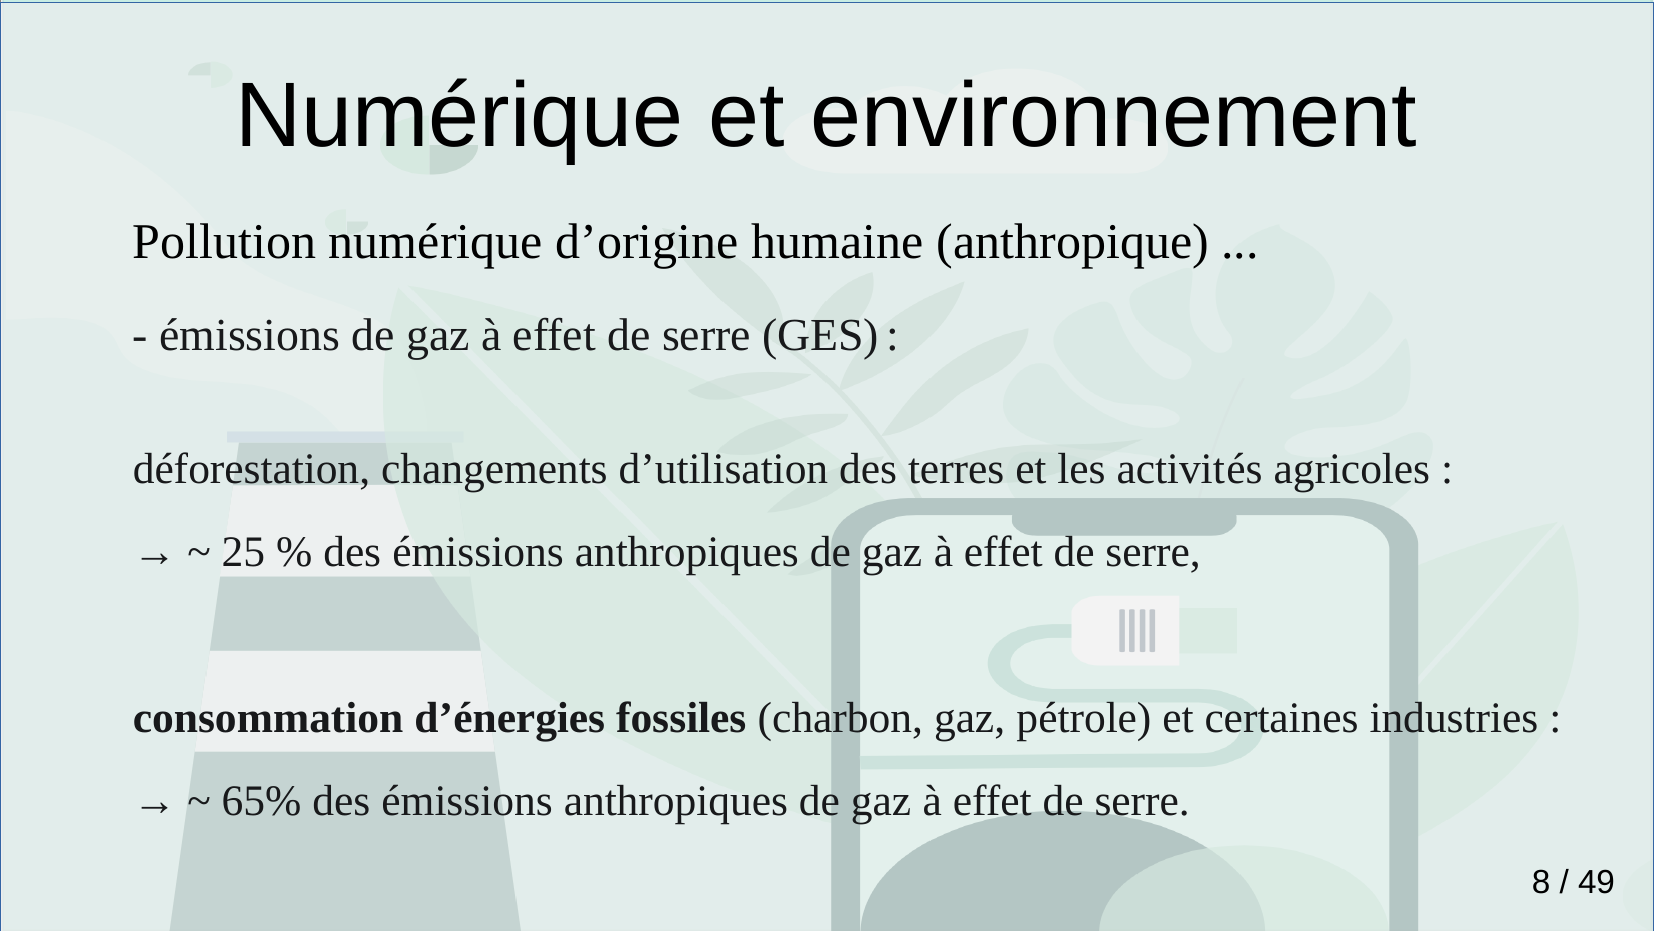

# Numérique et environnement
Pollution numérique d’origine humaine (anthropique) ...
- émissions de gaz à effet de serre (GES) :
déforestation, changements d’utilisation des terres et les activités agricoles :
→ ~ 25 % des émissions anthropiques de gaz à effet de serre,
consommation d’énergies fossiles (charbon, gaz, pétrole) et certaines industries :
→ ~ 65% des émissions anthropiques de gaz à effet de serre.